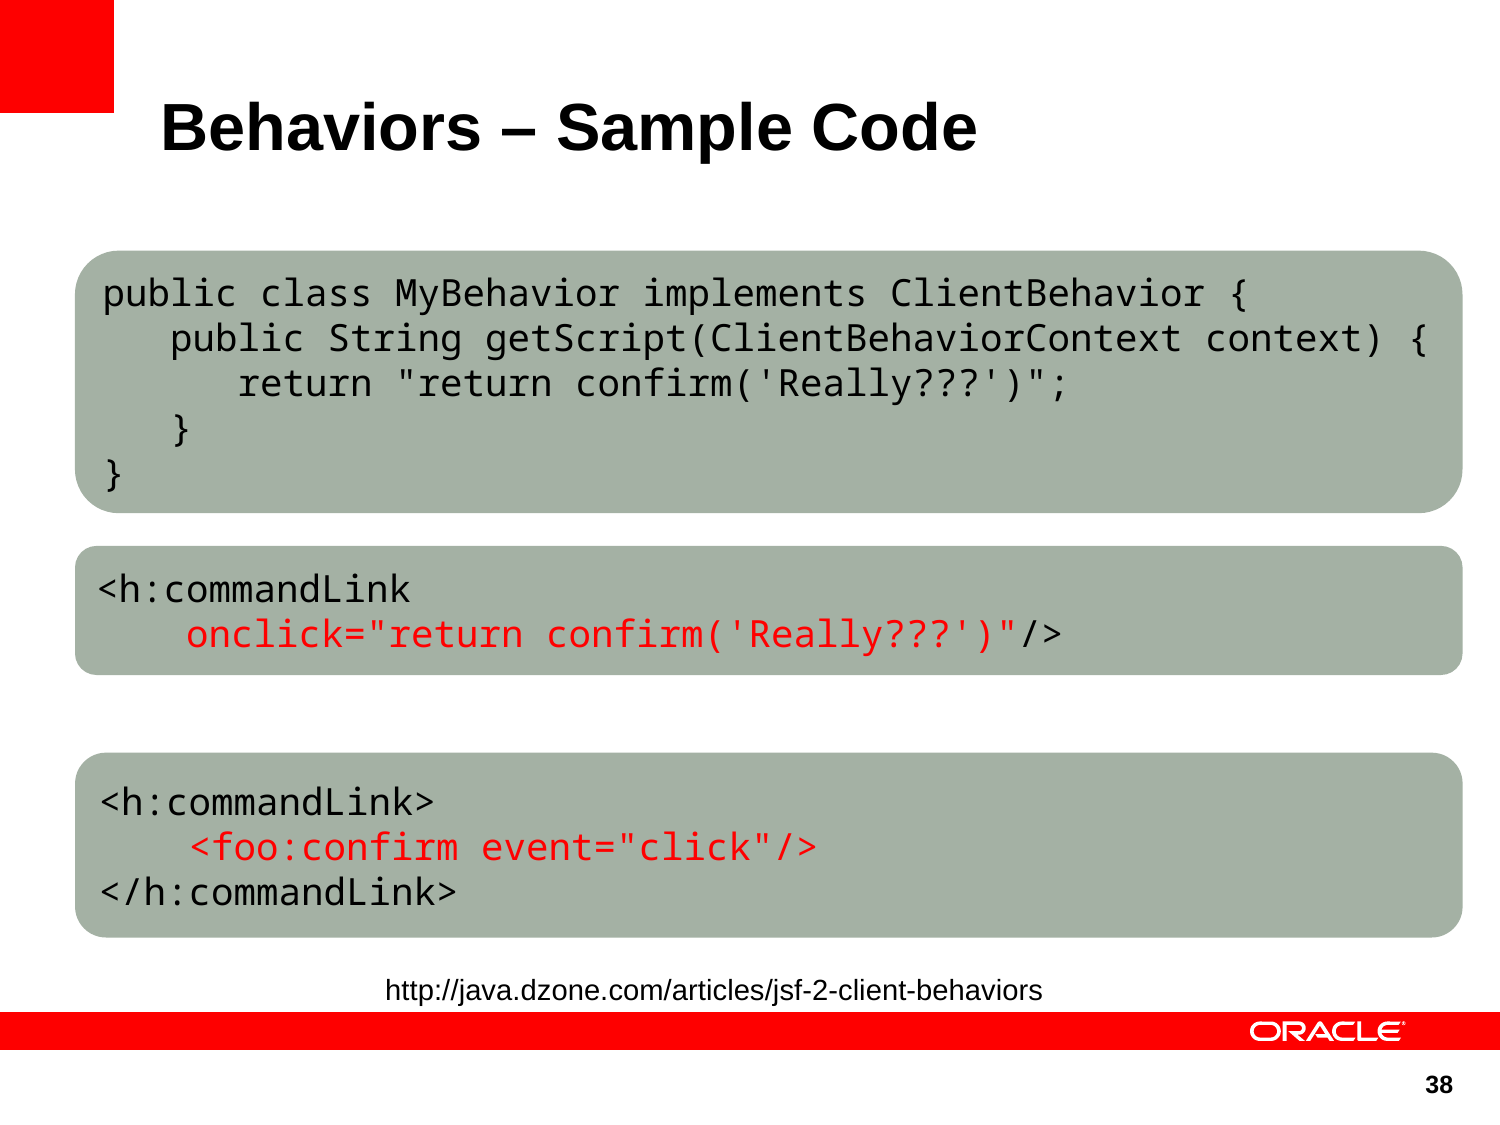

# Behaviors – Sample Code
public class MyBehavior implements ClientBehavior {
 public String getScript(ClientBehaviorContext context) {
 return "return confirm('Really???')";
 }
}
<h:commandLink
 onclick="return confirm('Really???')"/>
<h:commandLink>
 <foo:confirm event="click"/>
</h:commandLink>
http://java.dzone.com/articles/jsf-2-client-behaviors